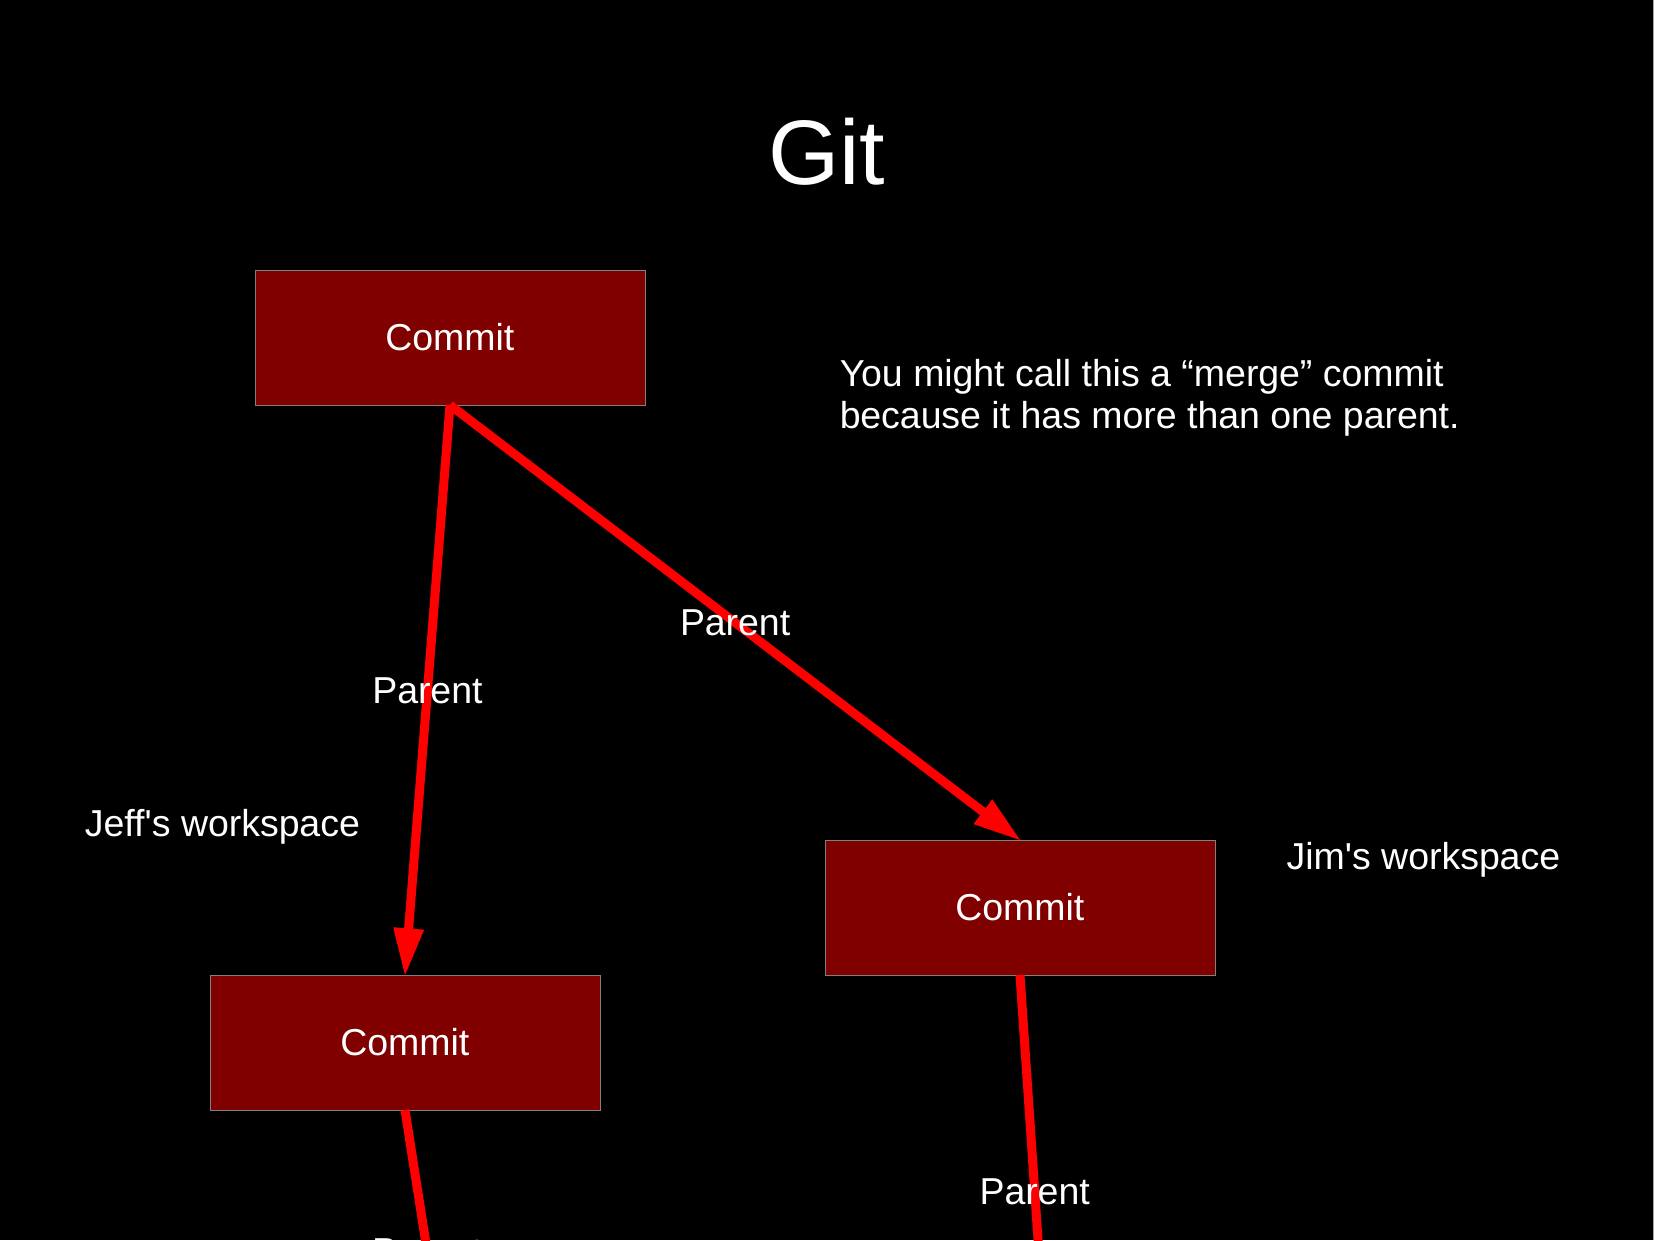

# Git
Commit
You might call this a “merge” commit
because it has more than one parent.
Jeff's workspace
Jim's workspace
Commit
Commit